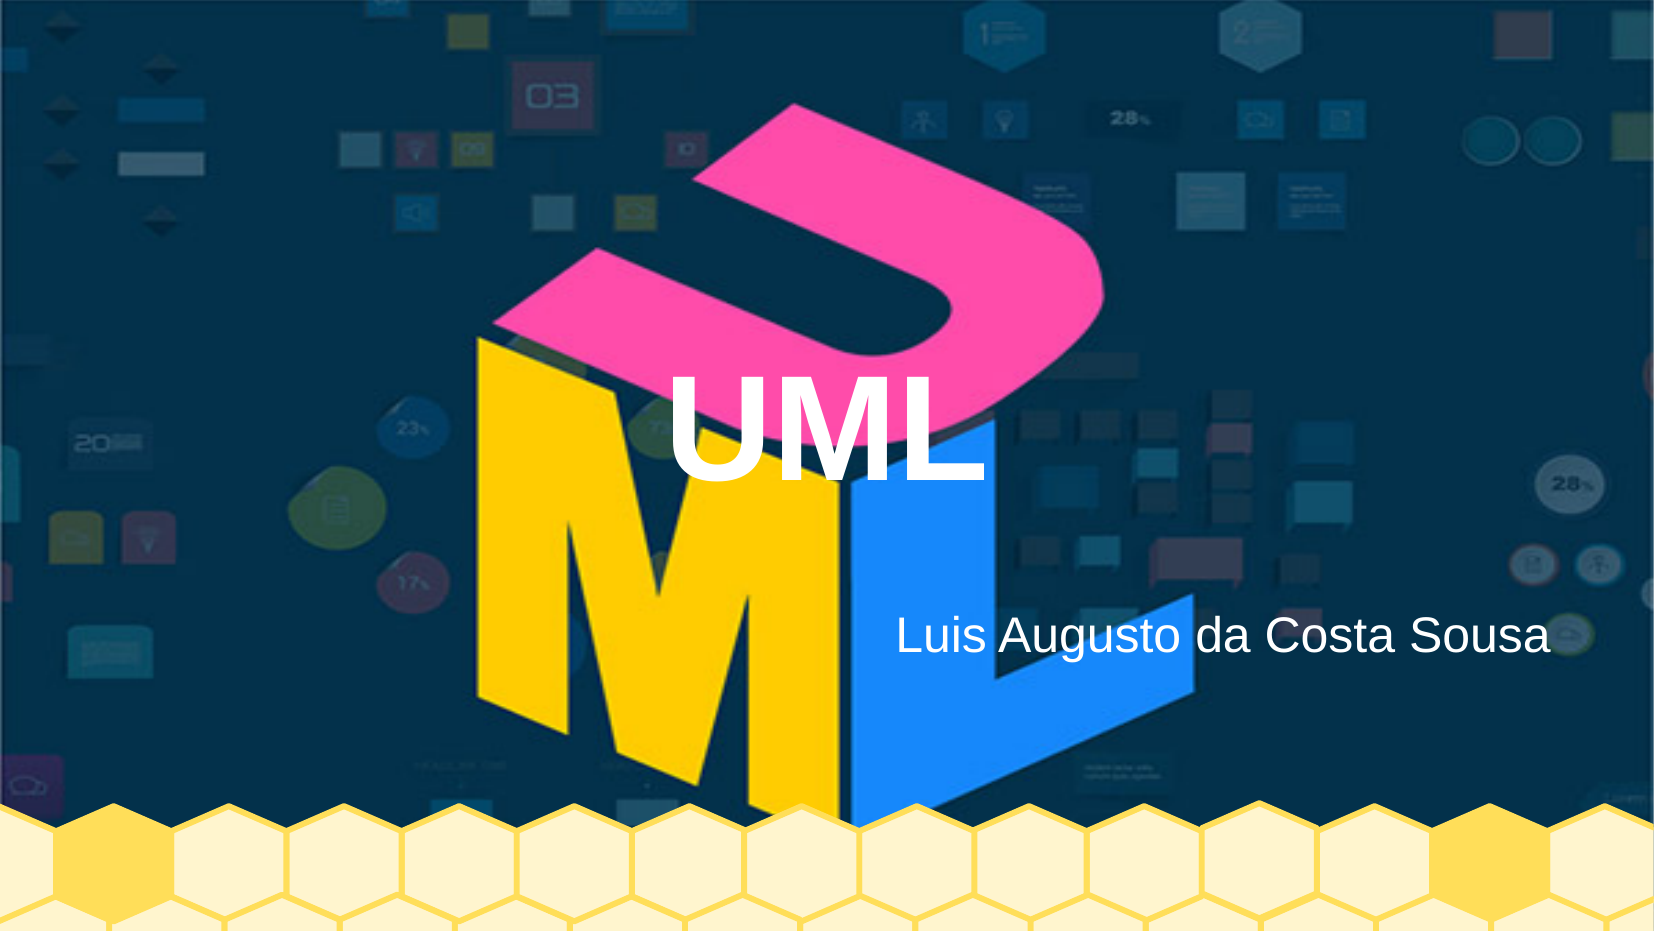

# UML
Luis Augusto da Costa Sousa